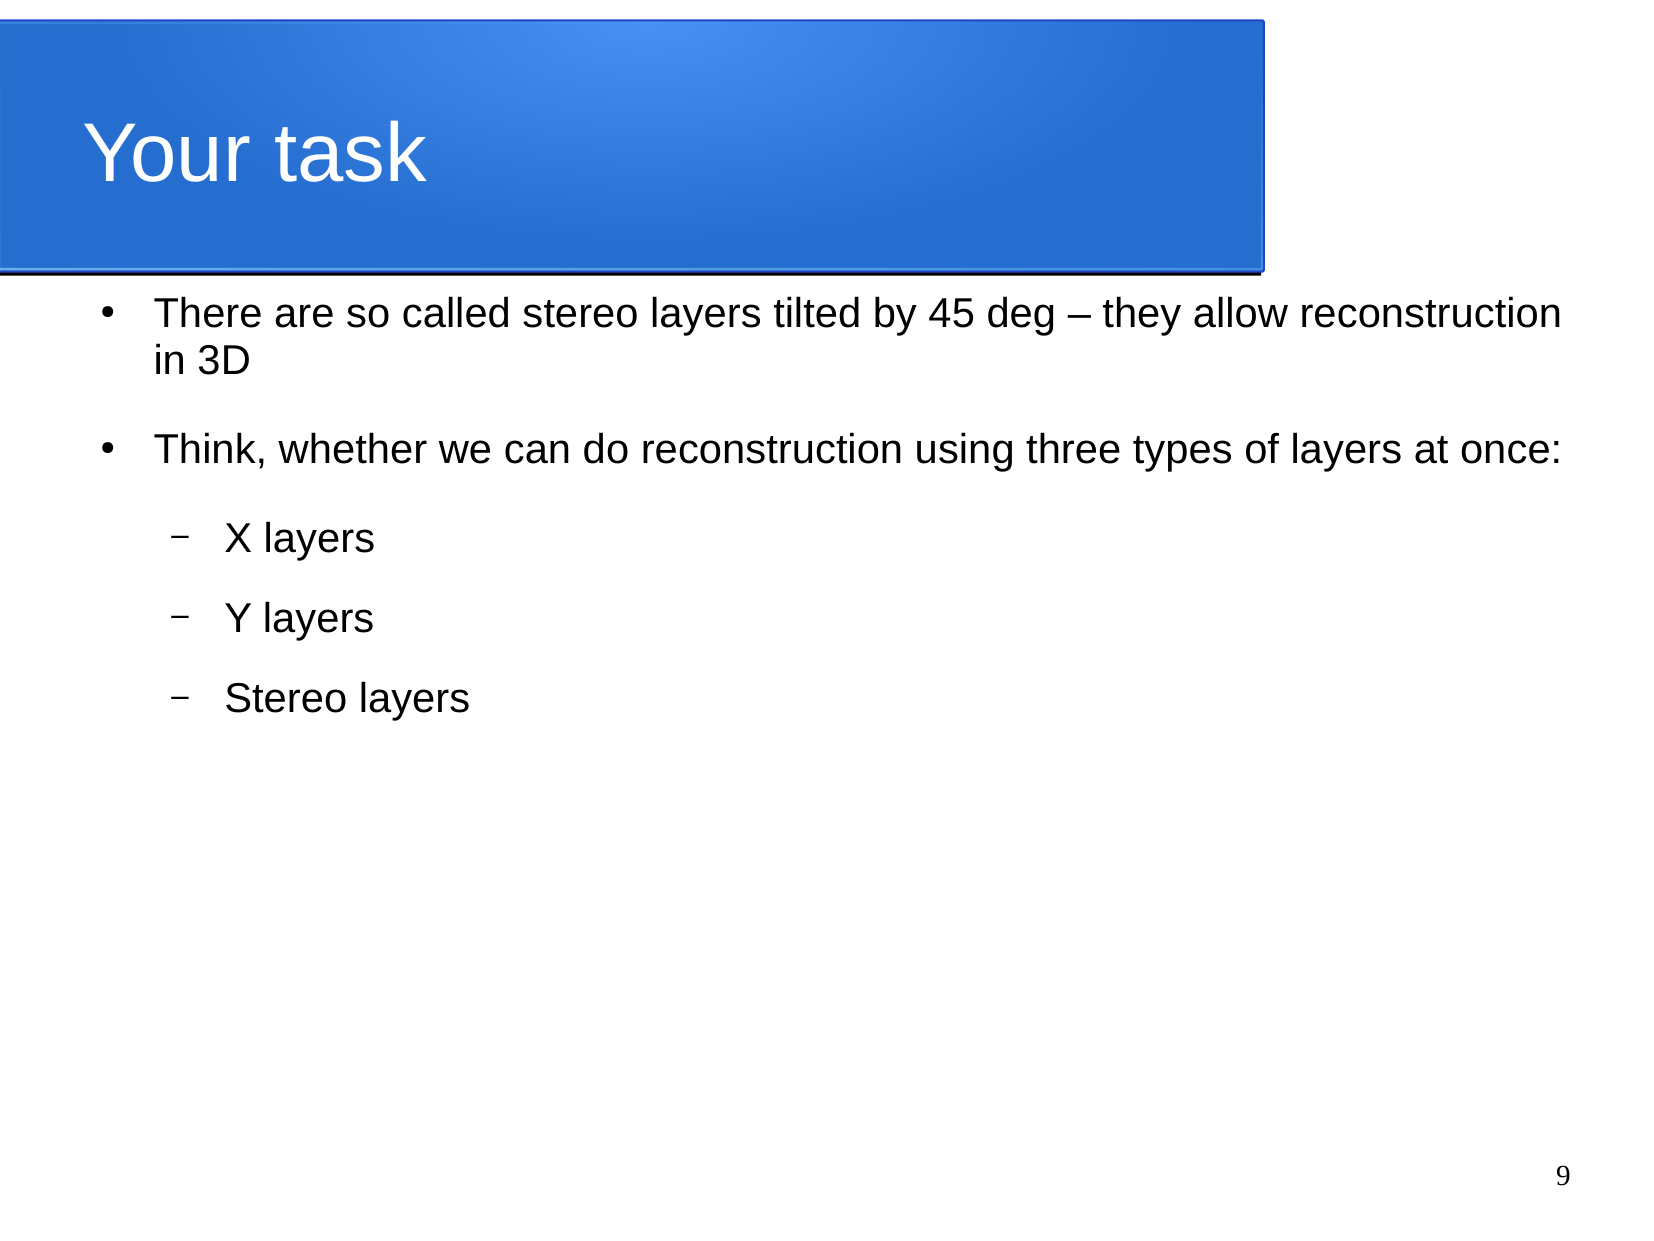

# Your task
There are so called stereo layers tilted by 45 deg – they allow reconstruction in 3D
Think, whether we can do reconstruction using three types of layers at once:
X layers
Y layers
Stereo layers
9